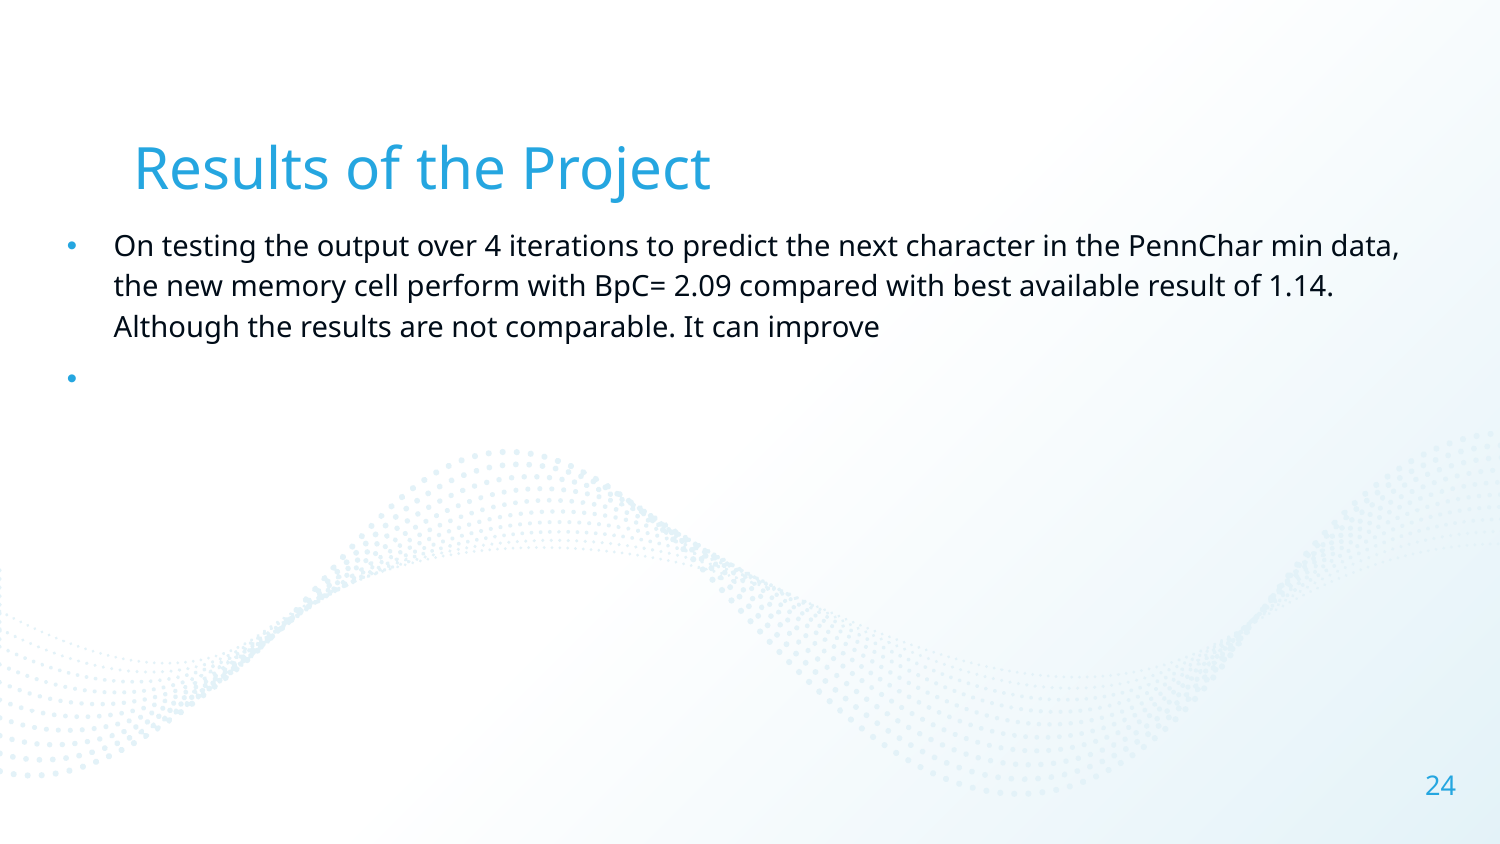

# Results of the Project
On testing the output over 4 iterations to predict the next character in the PennChar min data, the new memory cell perform with BpC= 2.09 compared with best available result of 1.14. Although the results are not comparable. It can improve